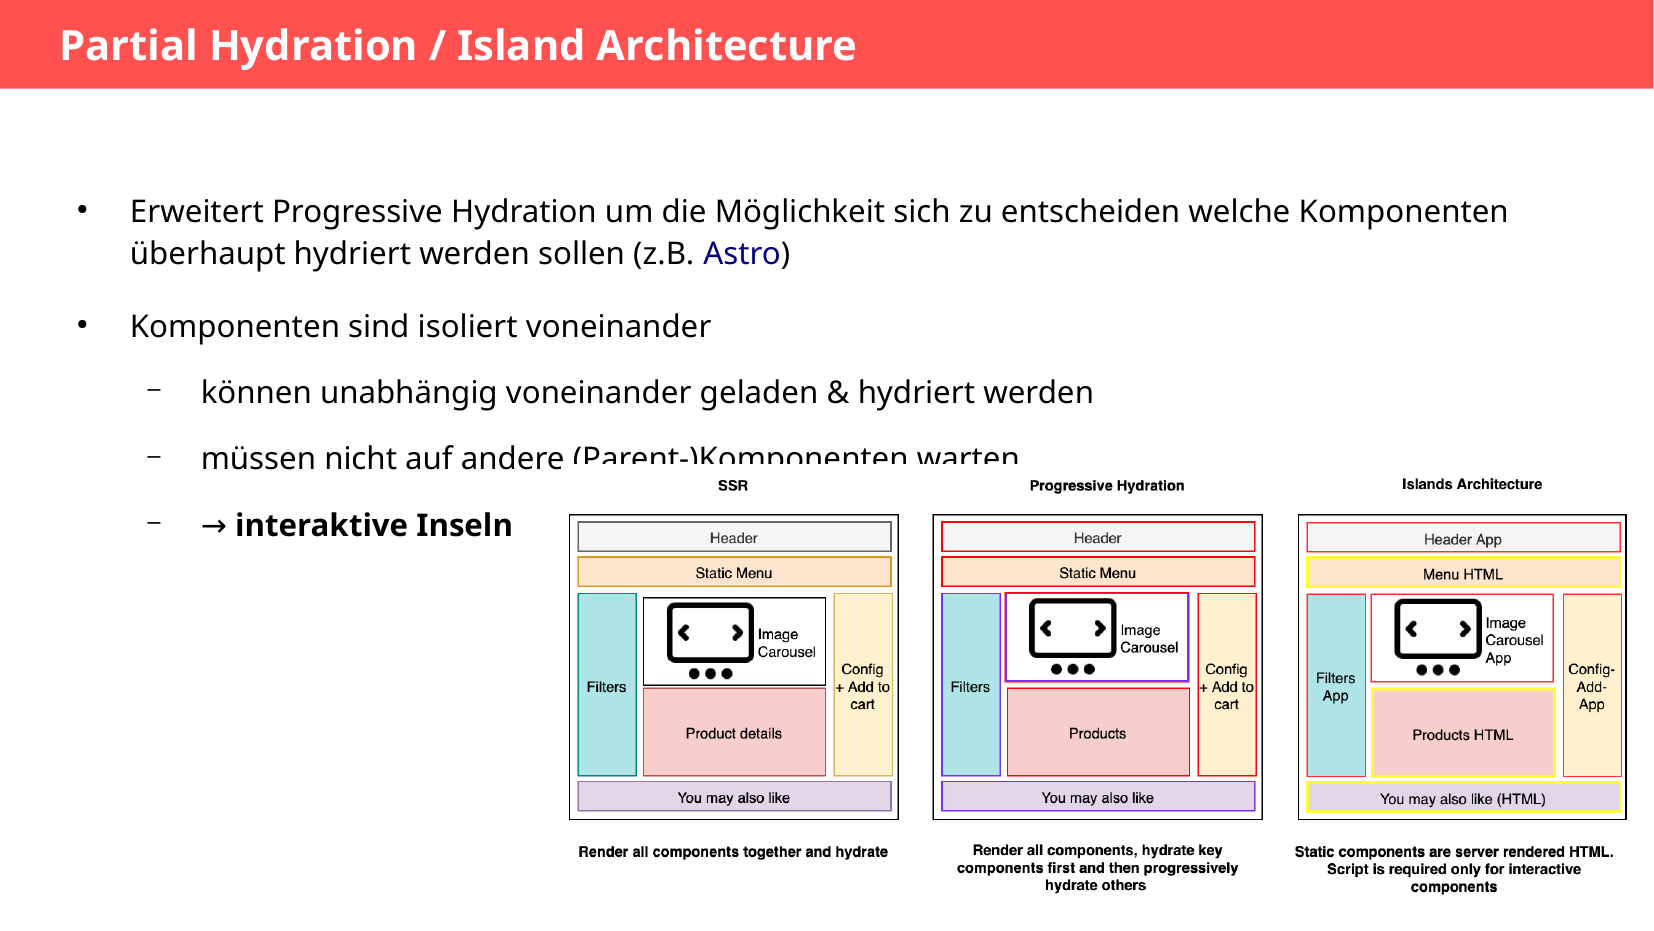

Partial Hydration / Island Architecture
# Erweitert Progressive Hydration um die Möglichkeit sich zu entscheiden welche Komponenten überhaupt hydriert werden sollen (z.B. Astro)
Komponenten sind isoliert voneinander
können unabhängig voneinander geladen & hydriert werden
müssen nicht auf andere (Parent-)Komponenten warten
→ interaktive Inseln